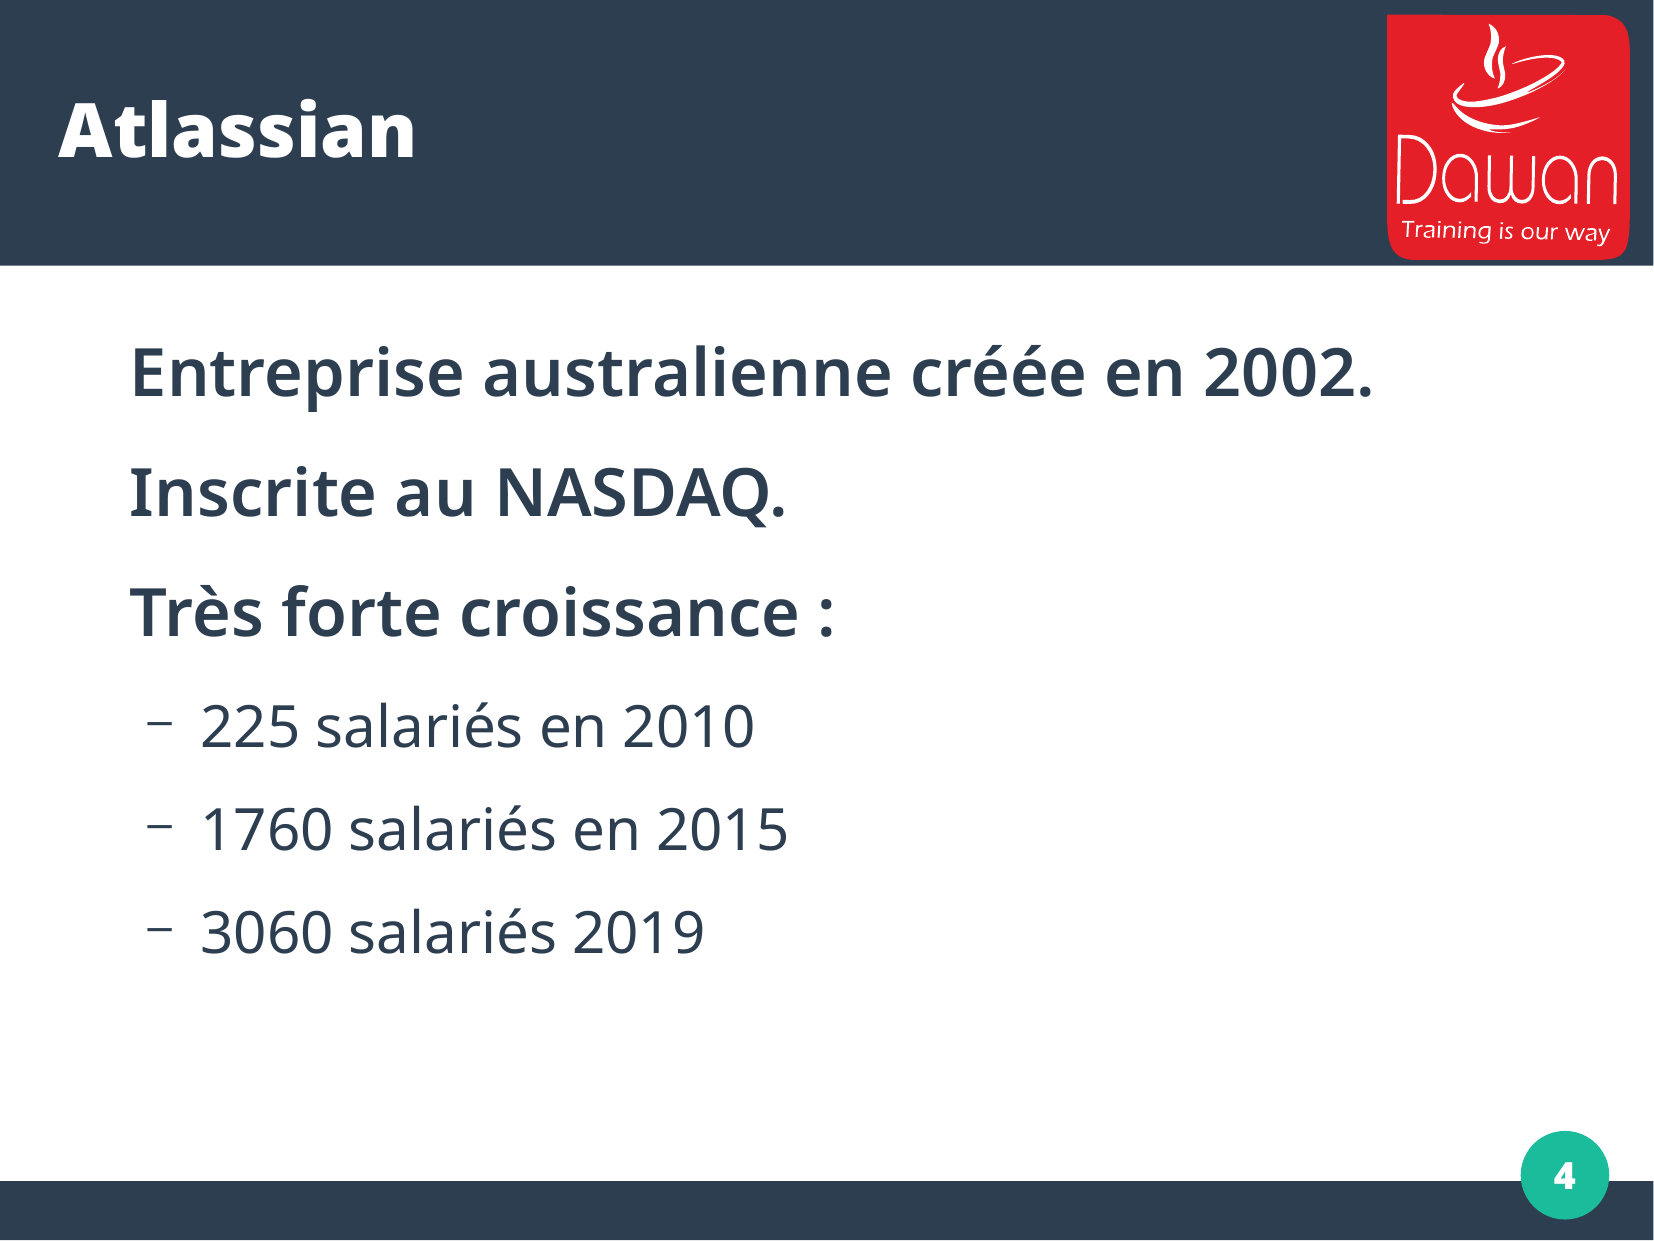

# Atlassian
Entreprise australienne créée en 2002.
Inscrite au NASDAQ.
Très forte croissance :
225 salariés en 2010
1760 salariés en 2015
3060 salariés 2019
4